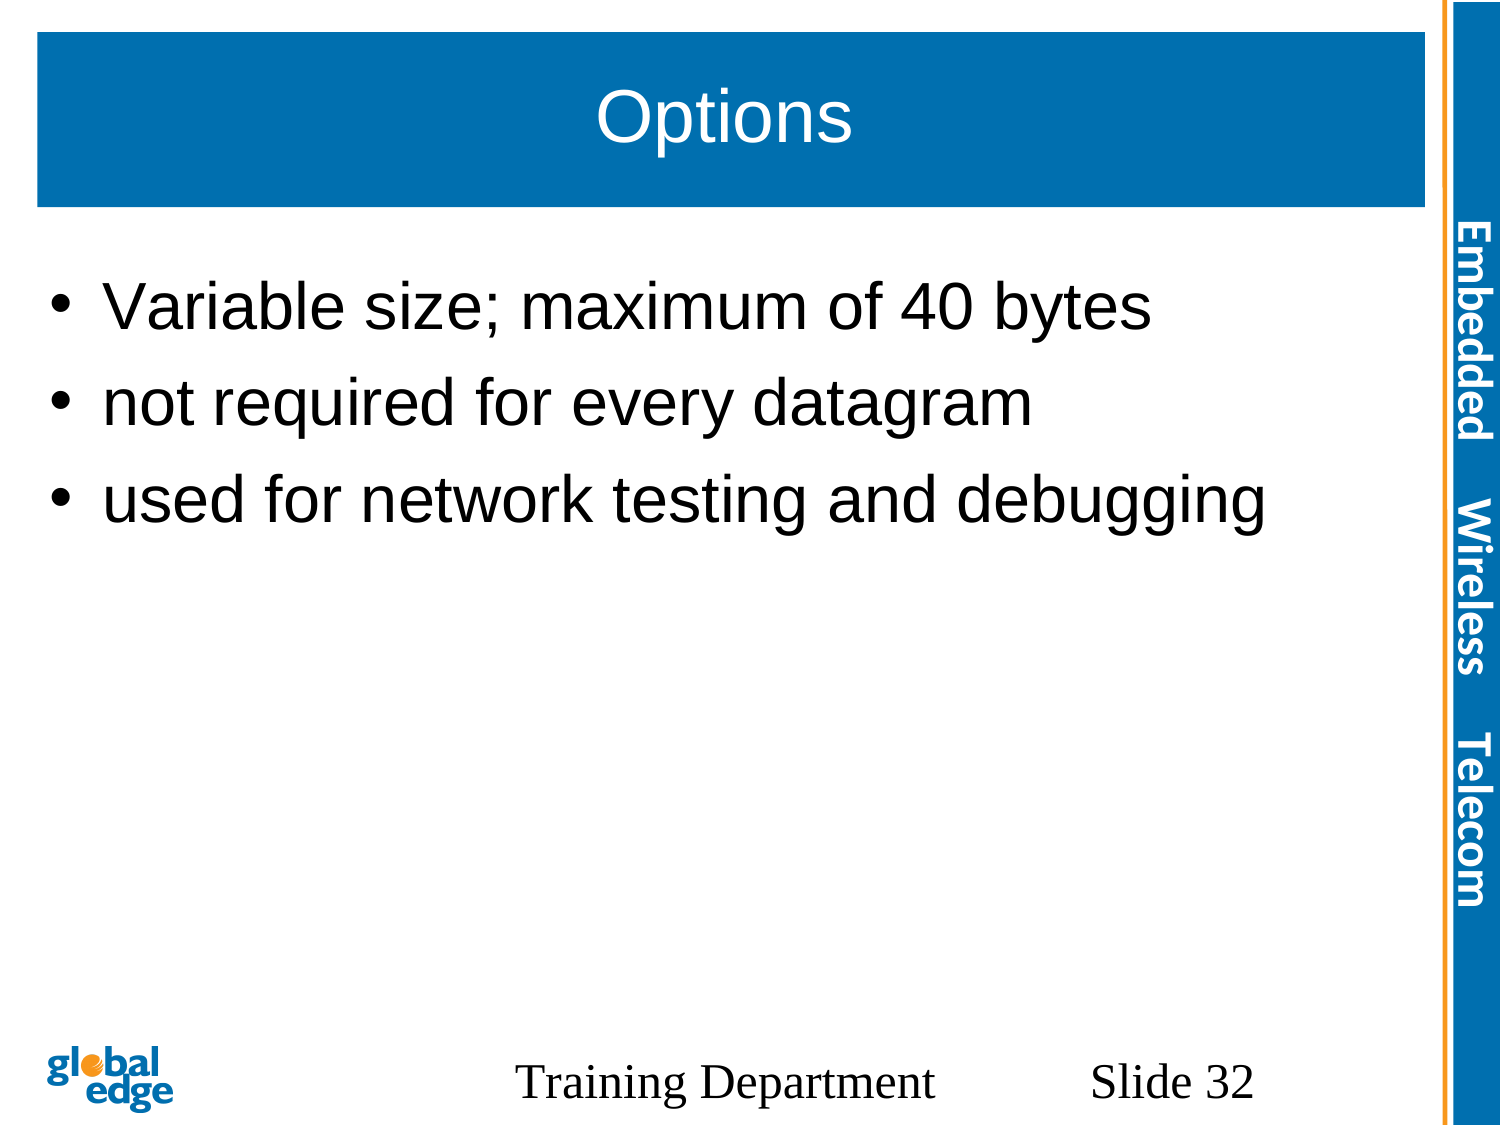

# Options
Variable size; maximum of 40 bytes
not required for every datagram
used for network testing and debugging
32